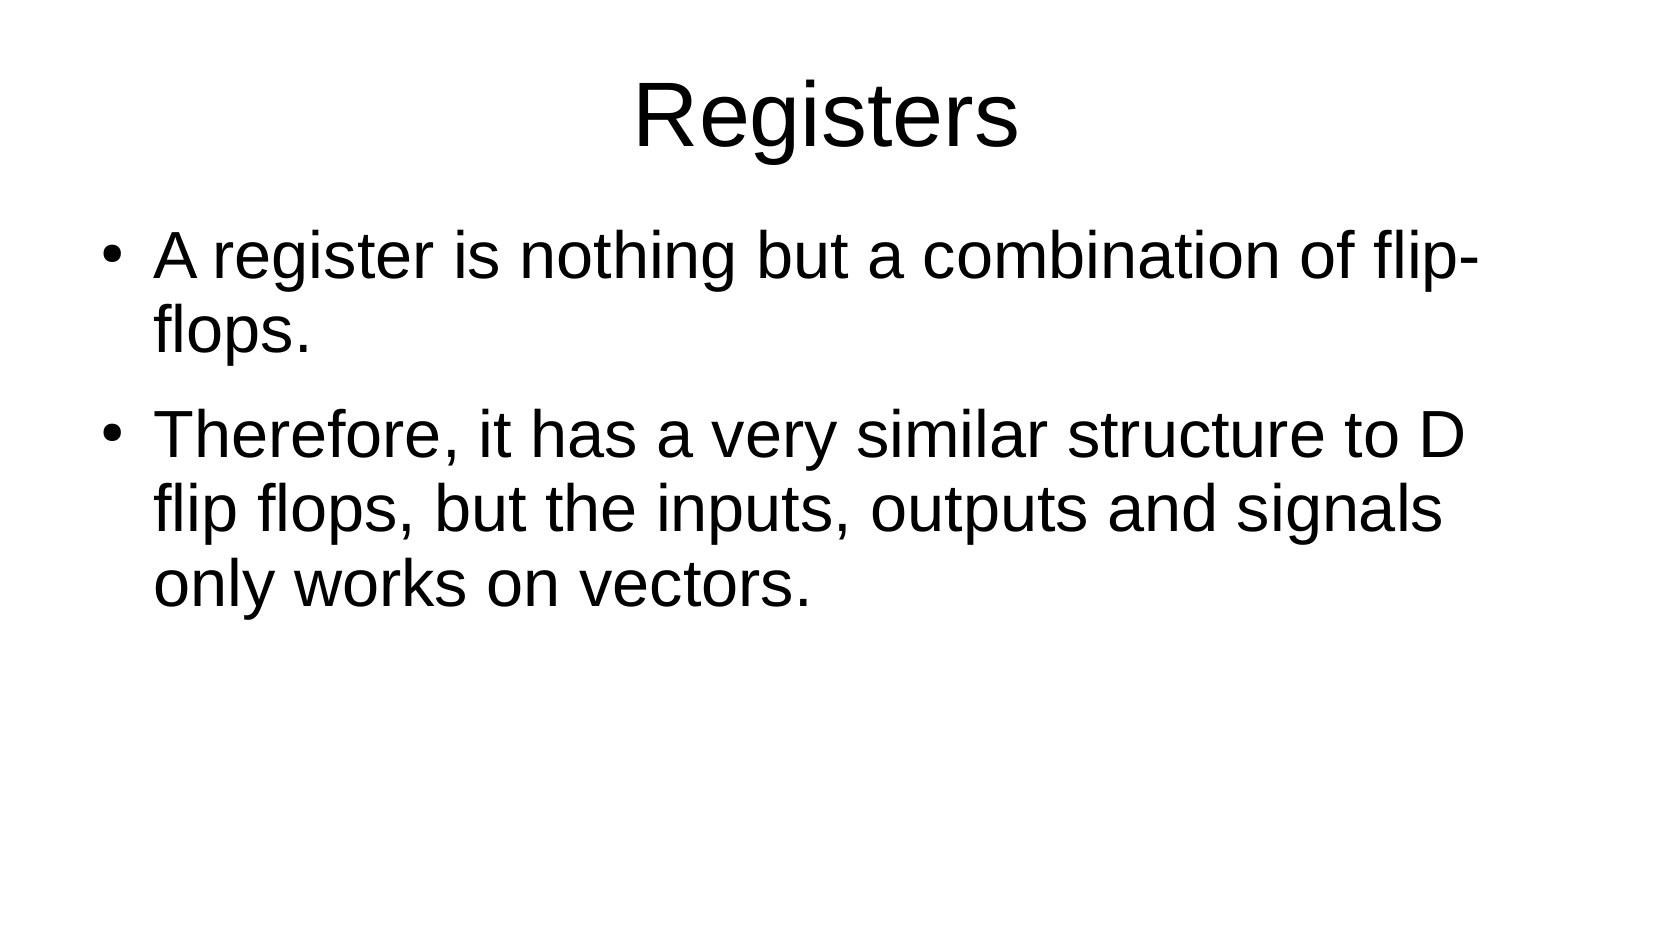

# Registers
A register is nothing but a combination of flip-flops.
Therefore, it has a very similar structure to D flip flops, but the inputs, outputs and signals only works on vectors.